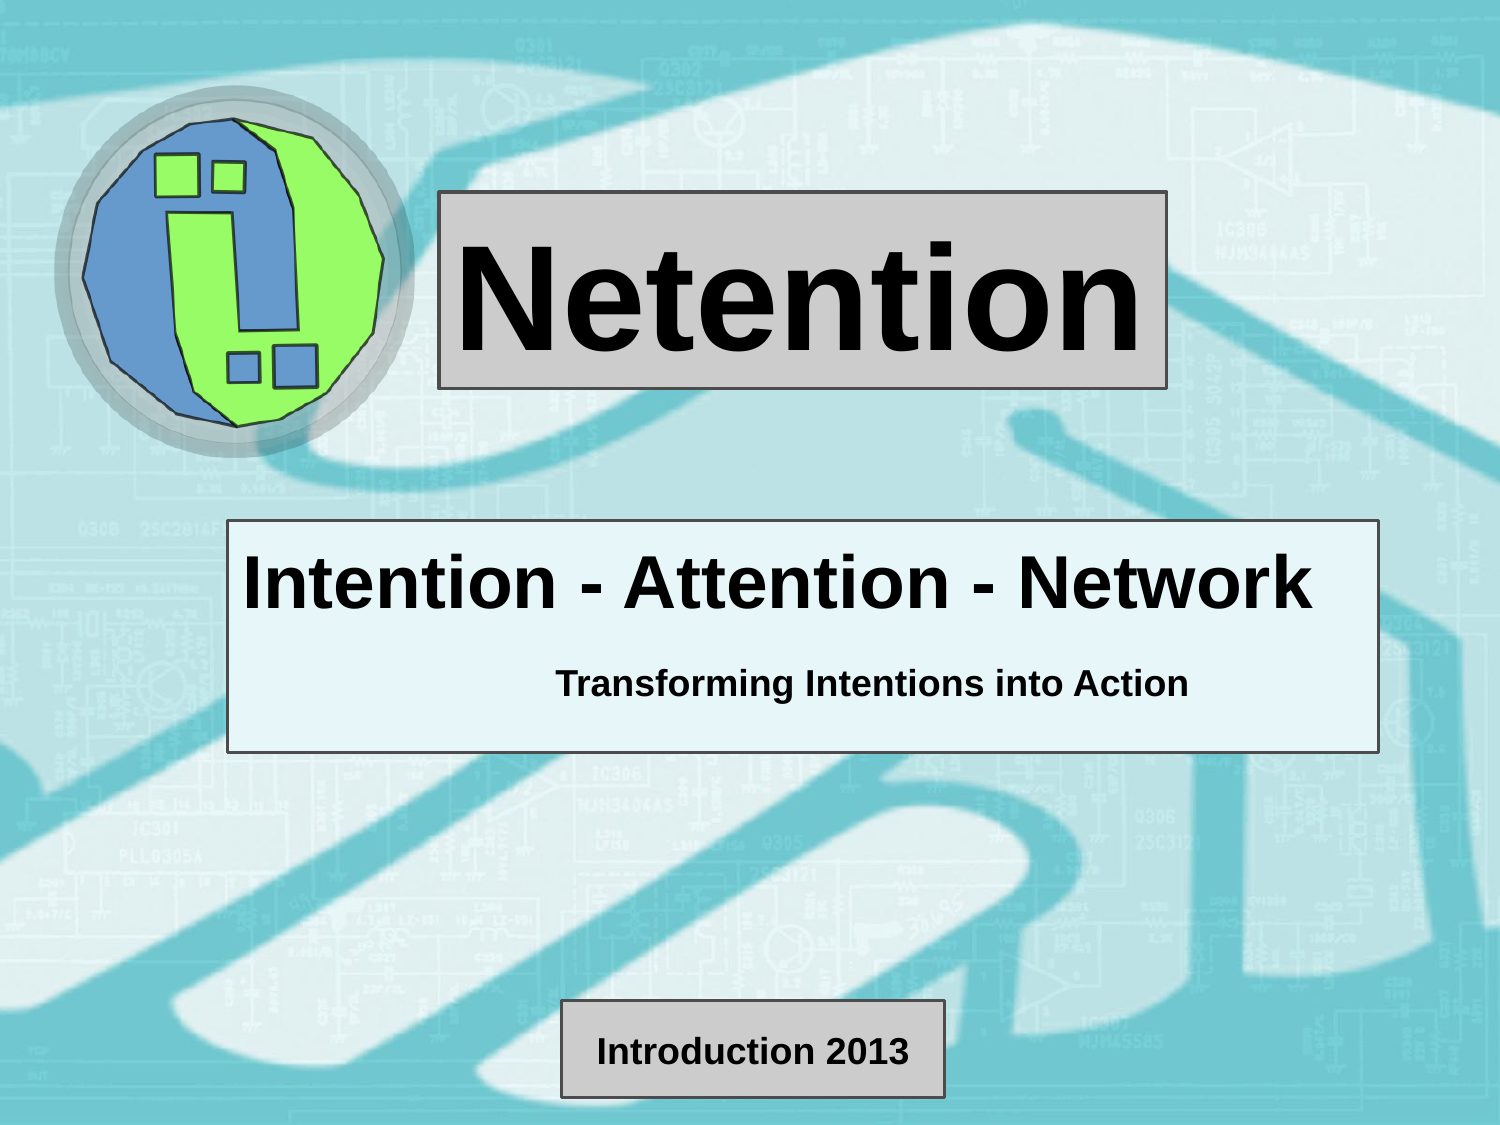

Netention
Intention - Attention - Network
Transforming Intentions into Action
(O)ui(SH)are 2013
Introduction 2013